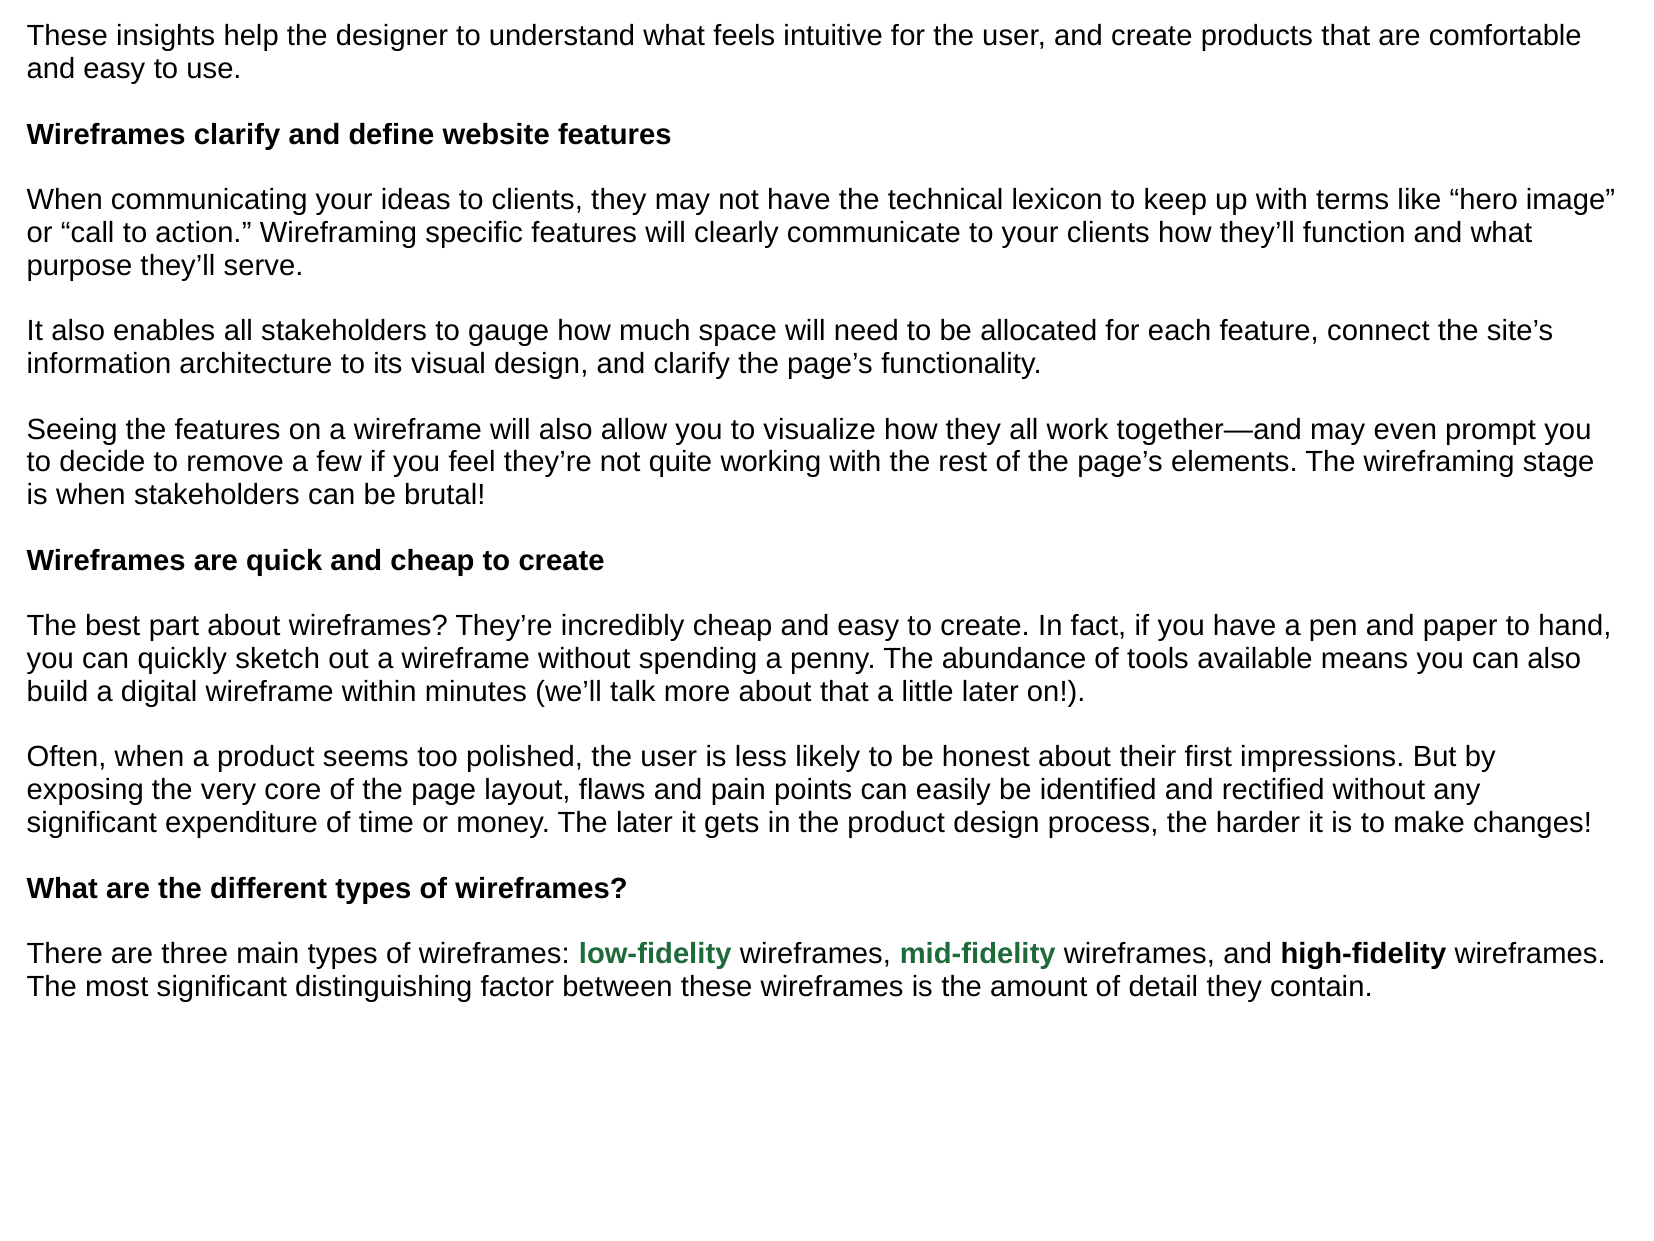

These insights help the designer to understand what feels intuitive for the user, and create products that are comfortable and easy to use.
Wireframes clarify and define website features
When communicating your ideas to clients, they may not have the technical lexicon to keep up with terms like “hero image” or “call to action.” Wireframing specific features will clearly communicate to your clients how they’ll function and what purpose they’ll serve.
It also enables all stakeholders to gauge how much space will need to be allocated for each feature, connect the site’s information architecture to its visual design, and clarify the page’s functionality.
Seeing the features on a wireframe will also allow you to visualize how they all work together—and may even prompt you to decide to remove a few if you feel they’re not quite working with the rest of the page’s elements. The wireframing stage is when stakeholders can be brutal!
Wireframes are quick and cheap to create
The best part about wireframes? They’re incredibly cheap and easy to create. In fact, if you have a pen and paper to hand, you can quickly sketch out a wireframe without spending a penny. The abundance of tools available means you can also build a digital wireframe within minutes (we’ll talk more about that a little later on!).
Often, when a product seems too polished, the user is less likely to be honest about their first impressions. But by exposing the very core of the page layout, flaws and pain points can easily be identified and rectified without any significant expenditure of time or money. The later it gets in the product design process, the harder it is to make changes!
What are the different types of wireframes?
There are three main types of wireframes: low-fidelity wireframes, mid-fidelity wireframes, and high-fidelity wireframes. The most significant distinguishing factor between these wireframes is the amount of detail they contain.